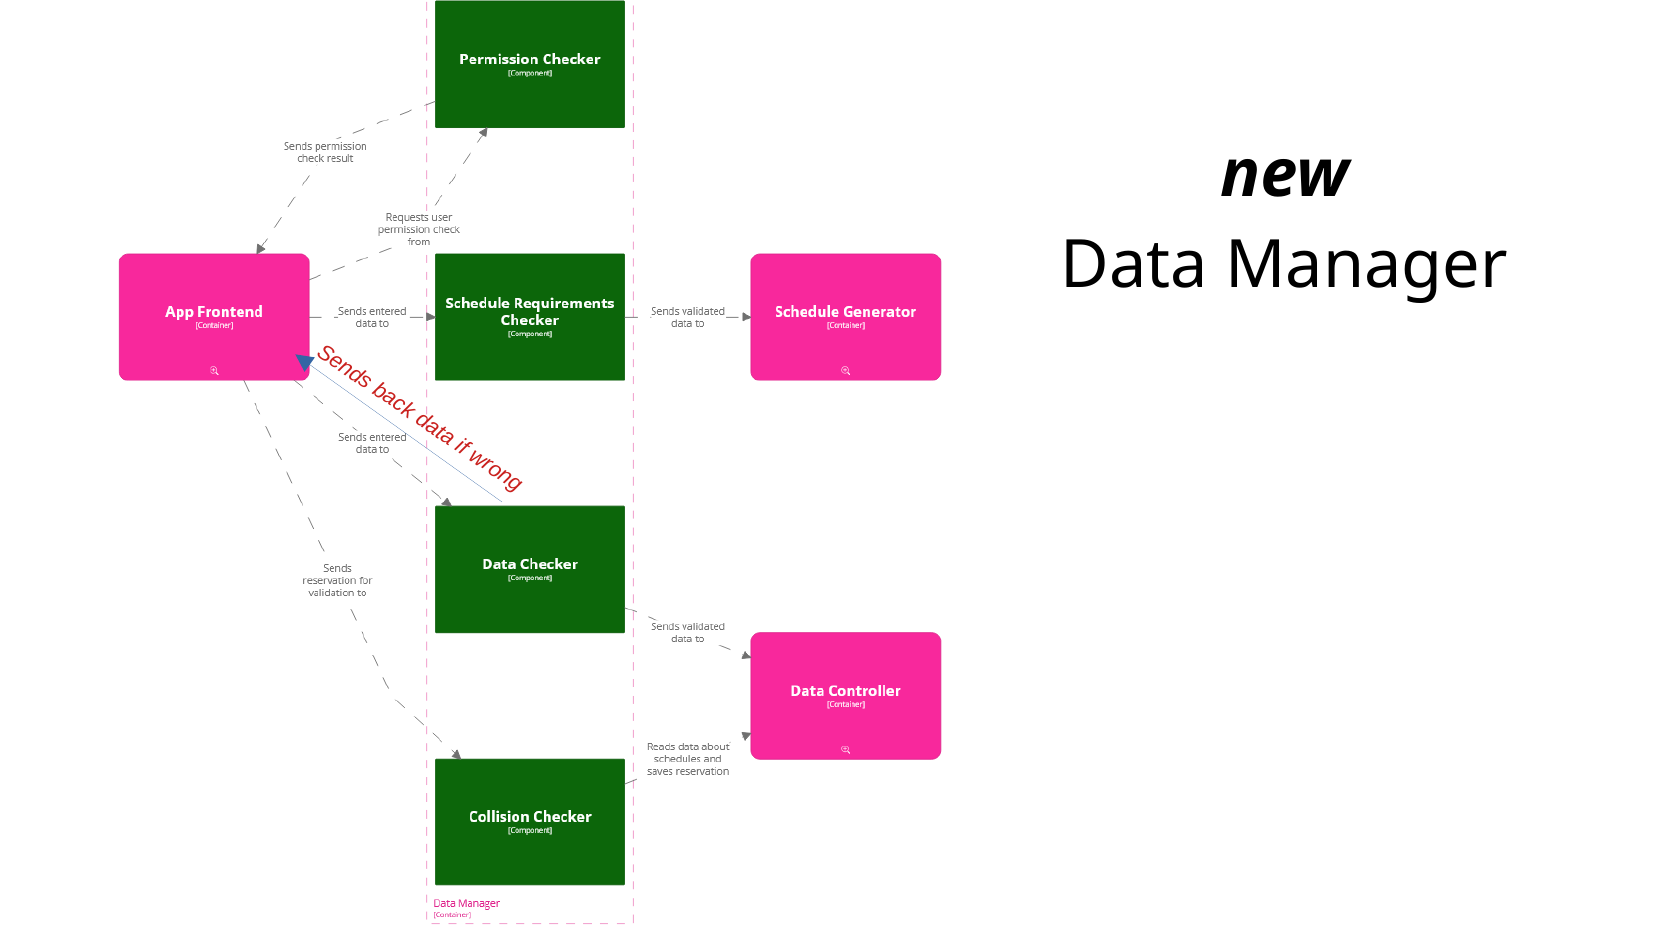

new
Data Manager
Sends back data if wrong